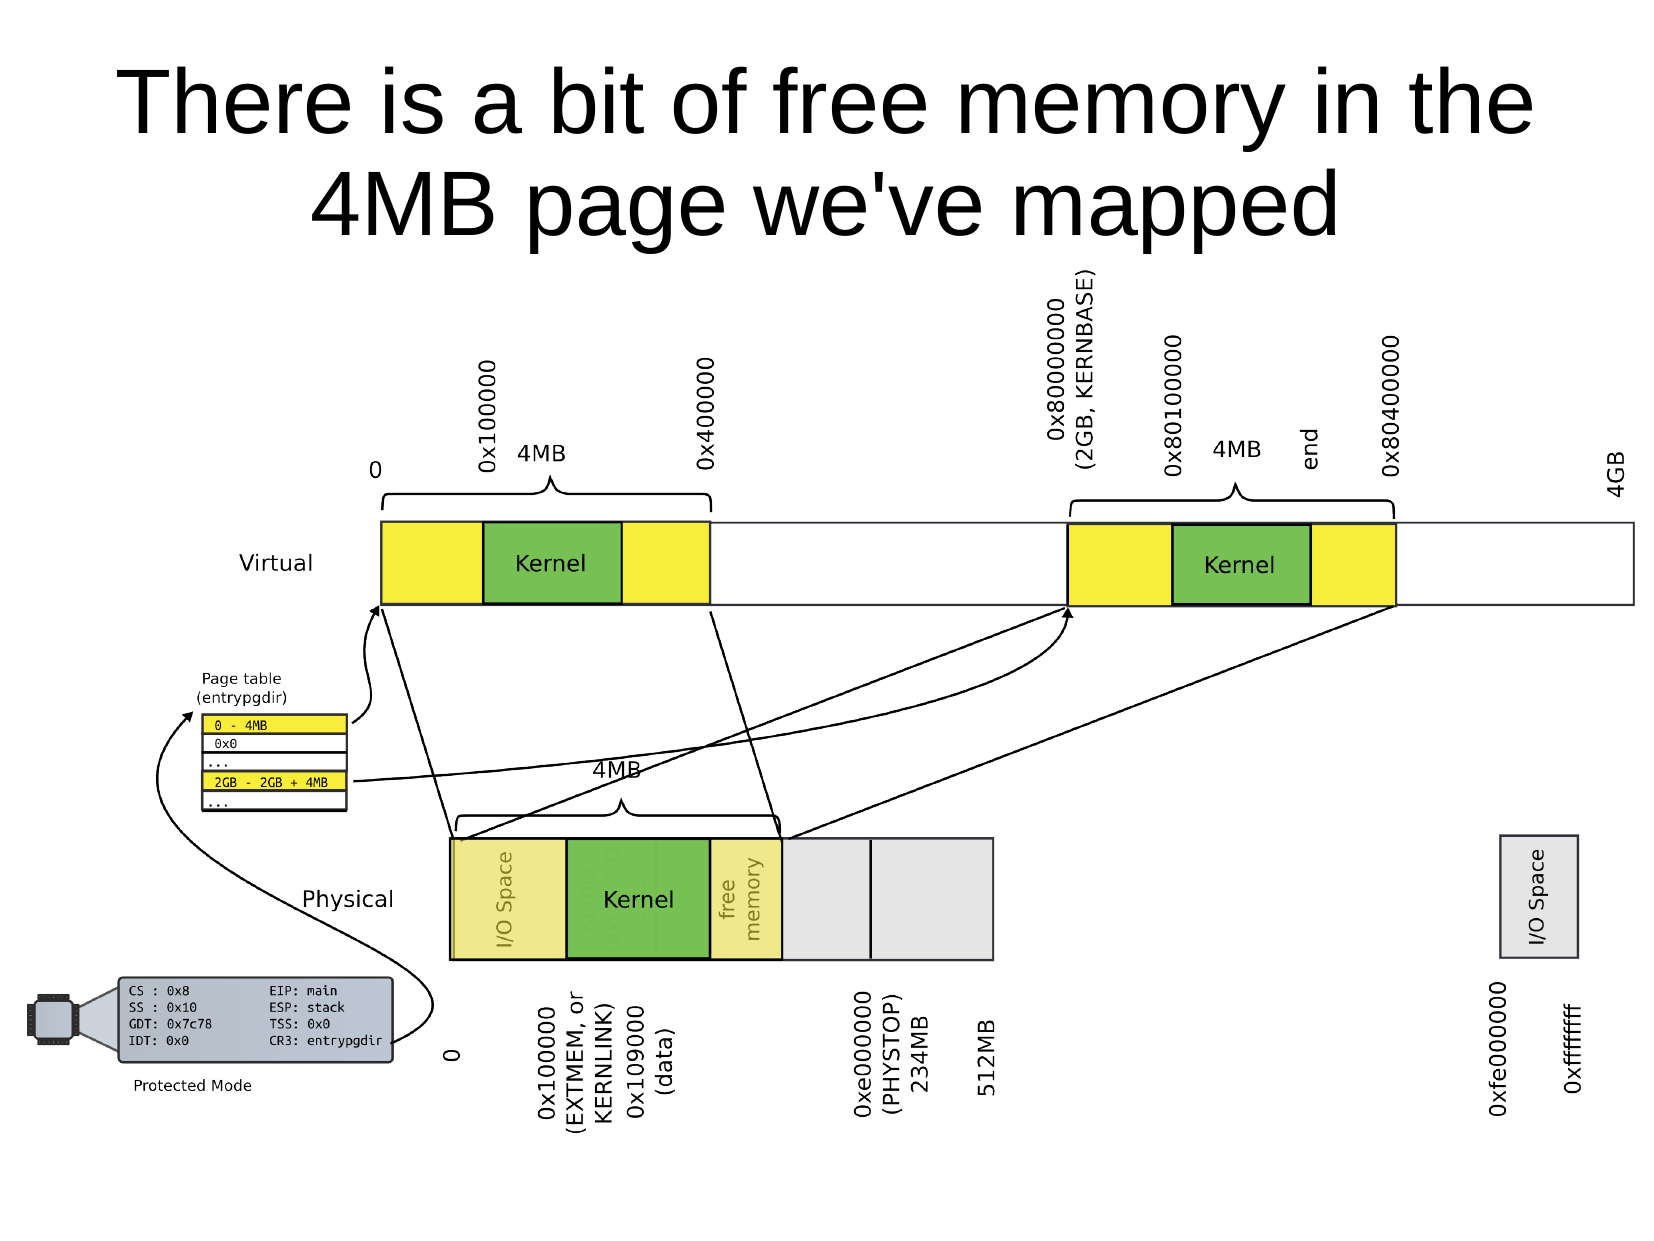

# There is a bit of free memory in the 4MB page we've mapped